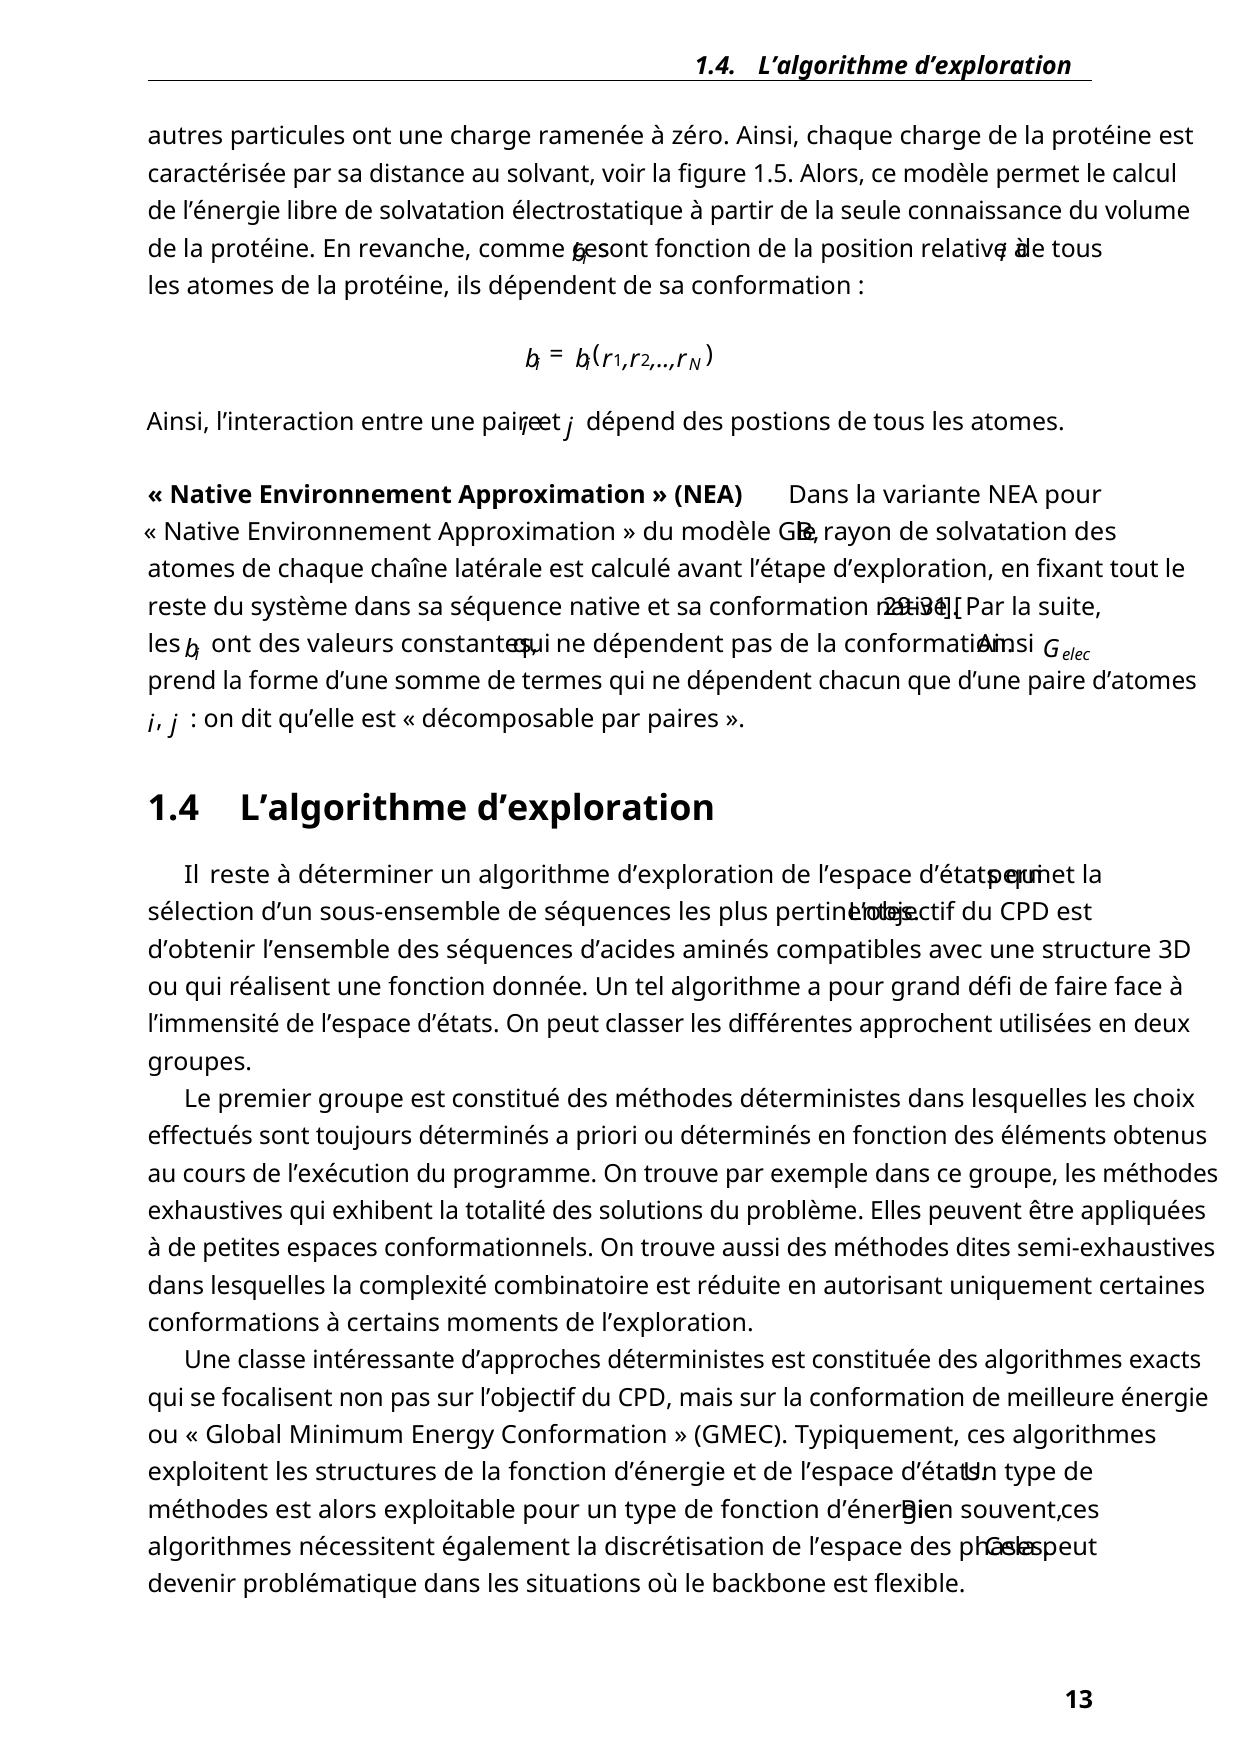

1.4.
L’algorithme d’exploration
autres particules ont une charge ramenée à zéro. Ainsi, chaque charge de la protéine est
caractérisée par sa distance au solvant, voir la figure 1.5. Alors, ce modèle permet le calcul
de l’énergie libre de solvatation électrostatique à partir de la seule connaissance du volume
de la protéine. En revanche, comme ces
sont fonction de la position relative à
de tous
b
i
i
les atomes de la protéine, ils dépendent de sa conformation :
=
(
)
b
b
r
,r
,..,r
1
2
i
i
N
Ainsi, l’interaction entre une paire
et
dépend des postions de tous les atomes.
i
j
« Native Environnement Approximation » (NEA)
Dans la variante NEA pour
« Native Environnement Approximation » du modèle GB,
le rayon de solvatation des
atomes de chaque chaîne latérale est calculé avant l’étape d’exploration, en fixant tout le
reste du système dans sa séquence native et sa conformation native [
29
–
31
]. Par la suite,
les
ont des valeurs constantes,
qui
ne dépendent pas de la conformation.
Ainsi
b
G
i
elec
prend la forme d’une somme de termes qui ne dépendent chacun que d’une paire d’atomes
,
: on dit qu’elle est « décomposable par paires ».
i
j
1.4
L’algorithme d’exploration
Il
reste à déterminer un algorithme d’exploration de l’espace d’états qui
permet la
sélection d’un sous-ensemble de séquences les plus pertinentes.
L’objectif du CPD est
d’obtenir l’ensemble des séquences d’acides aminés compatibles avec une structure 3D
ou qui réalisent une fonction donnée. Un tel algorithme a pour grand défi de faire face à
l’immensité de l’espace d’états. On peut classer les différentes approchent utilisées en deux
groupes.
Le premier groupe est constitué des méthodes déterministes dans lesquelles les choix
effectués sont toujours déterminés a priori ou déterminés en fonction des éléments obtenus
au cours de l’exécution du programme. On trouve par exemple dans ce groupe, les méthodes
exhaustives qui exhibent la totalité des solutions du problème. Elles peuvent être appliquées
à de petites espaces conformationnels. On trouve aussi des méthodes dites semi-exhaustives
dans lesquelles la complexité combinatoire est réduite en autorisant uniquement certaines
conformations à certains moments de l’exploration.
Une classe intéressante d’approches déterministes est constituée des algorithmes exacts
qui se focalisent non pas sur l’objectif du CPD, mais sur la conformation de meilleure énergie
ou « Global Minimum Energy Conformation » (GMEC). Typiquement, ces algorithmes
exploitent les structures de la fonction d’énergie et de l’espace d’états.
Un type de
méthodes est alors exploitable pour un type de fonction d’énergie.
Bien souvent,
ces
algorithmes nécessitent également la discrétisation de l’espace des phases.
Cela peut
devenir problématique dans les situations où le backbone est flexible.
13